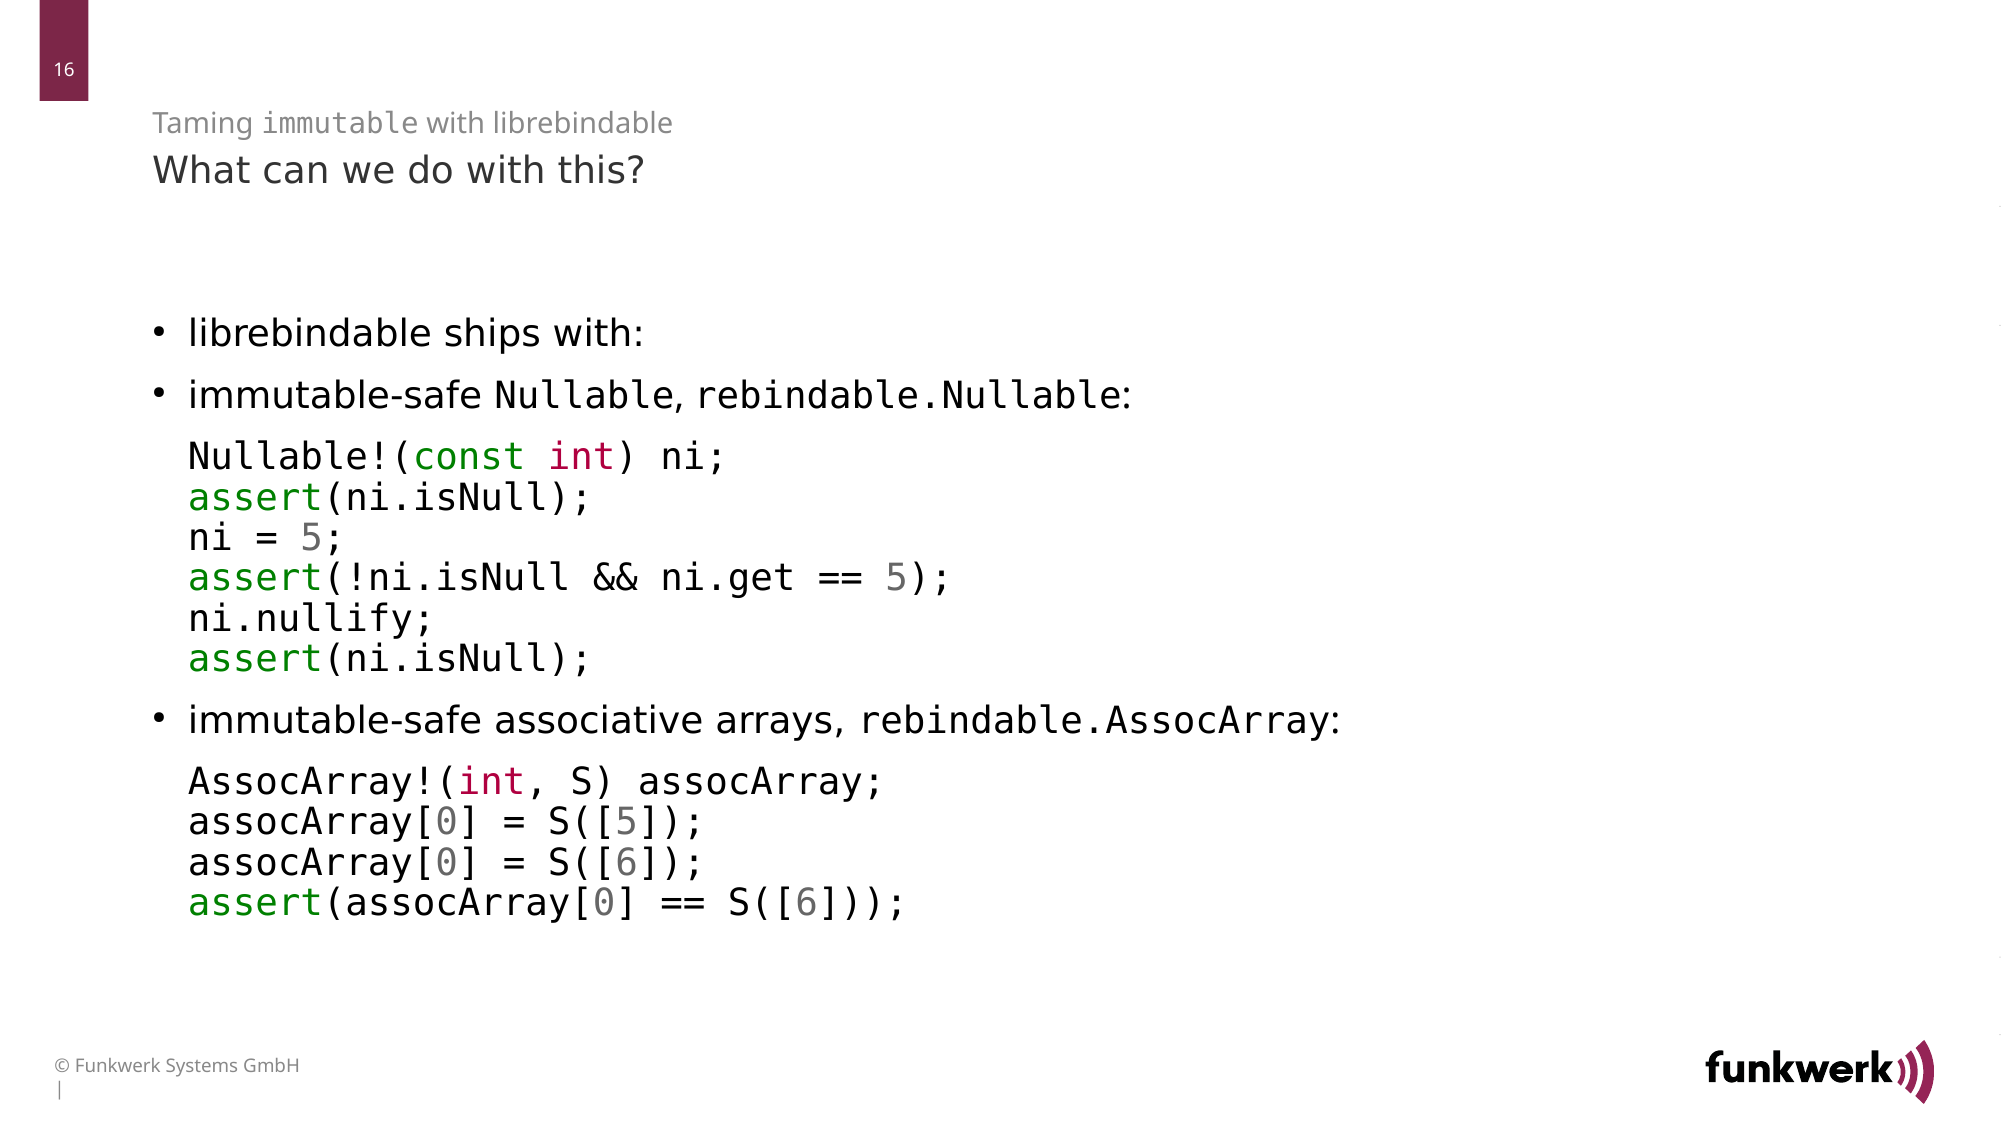

16
# Taming immutable with librebindable
What can we do with this?
librebindable ships with:
immutable-safe Nullable, rebindable.Nullable:
Nullable!(const int) ni;
assert(ni.isNull);
ni = 5;
assert(!ni.isNull && ni.get == 5);
ni.nullify;
assert(ni.isNull);
immutable-safe associative arrays, rebindable.AssocArray:
AssocArray!(int, S) assocArray;
assocArray[0] = S([5]);
assocArray[0] = S([6]);
assert(assocArray[0] == S([6]));